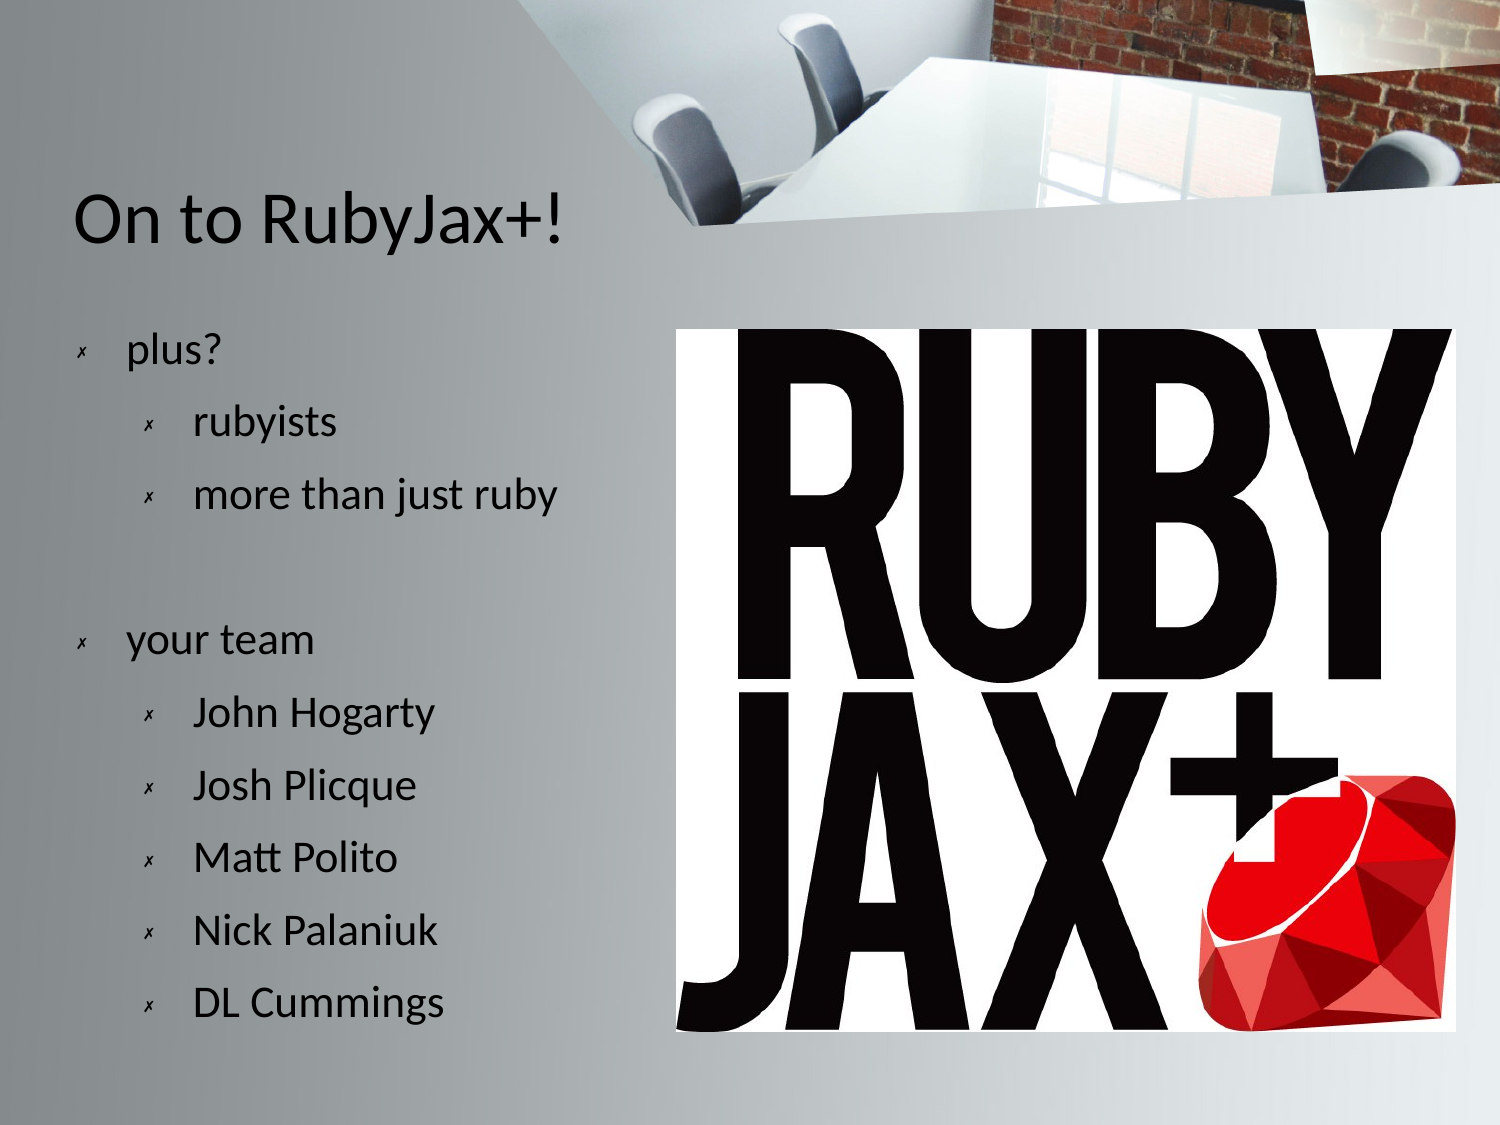

# On to RubyJax+!
plus?
rubyists
more than just ruby
your team
John Hogarty
Josh Plicque
Matt Polito
Nick Palaniuk
DL Cummings